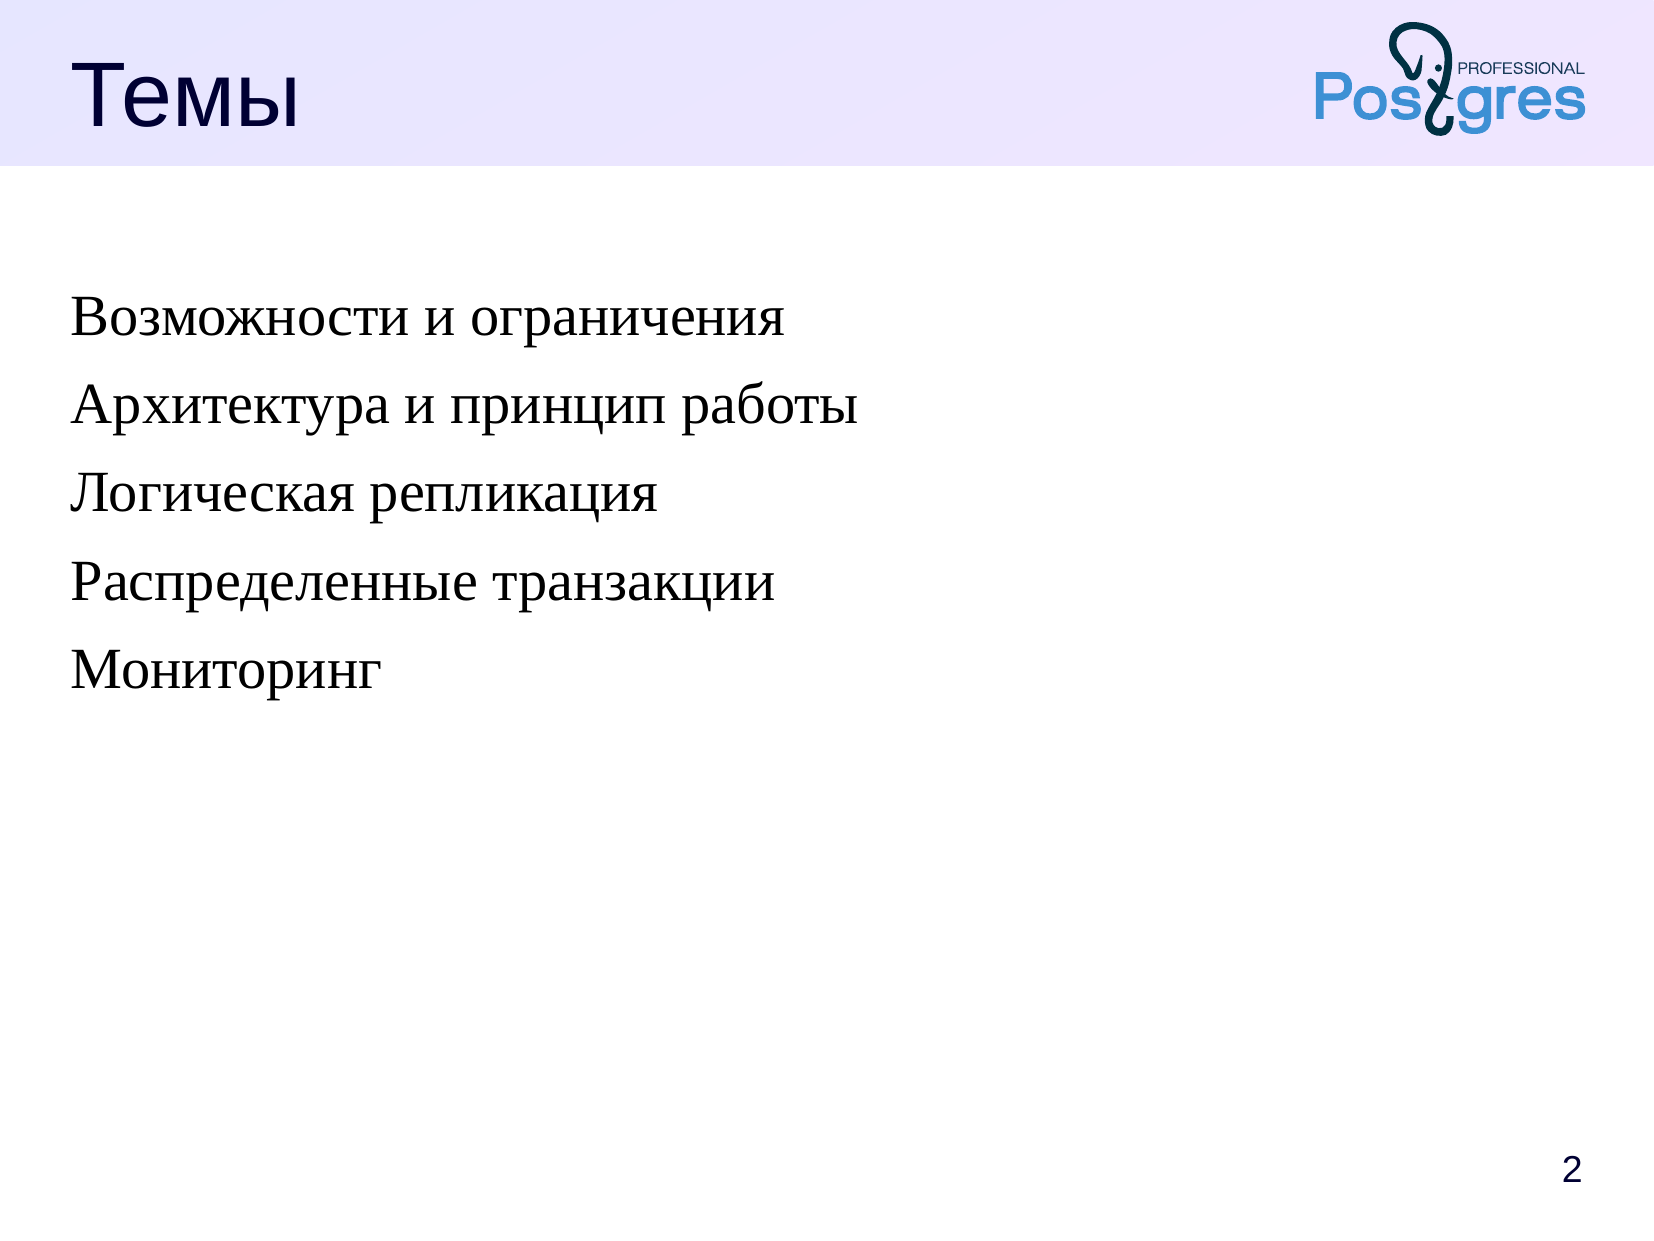

# Темы
Возможности и ограничения
Архитектура и принцип работы
Логическая репликация
Распределенные транзакции
Мониторинг